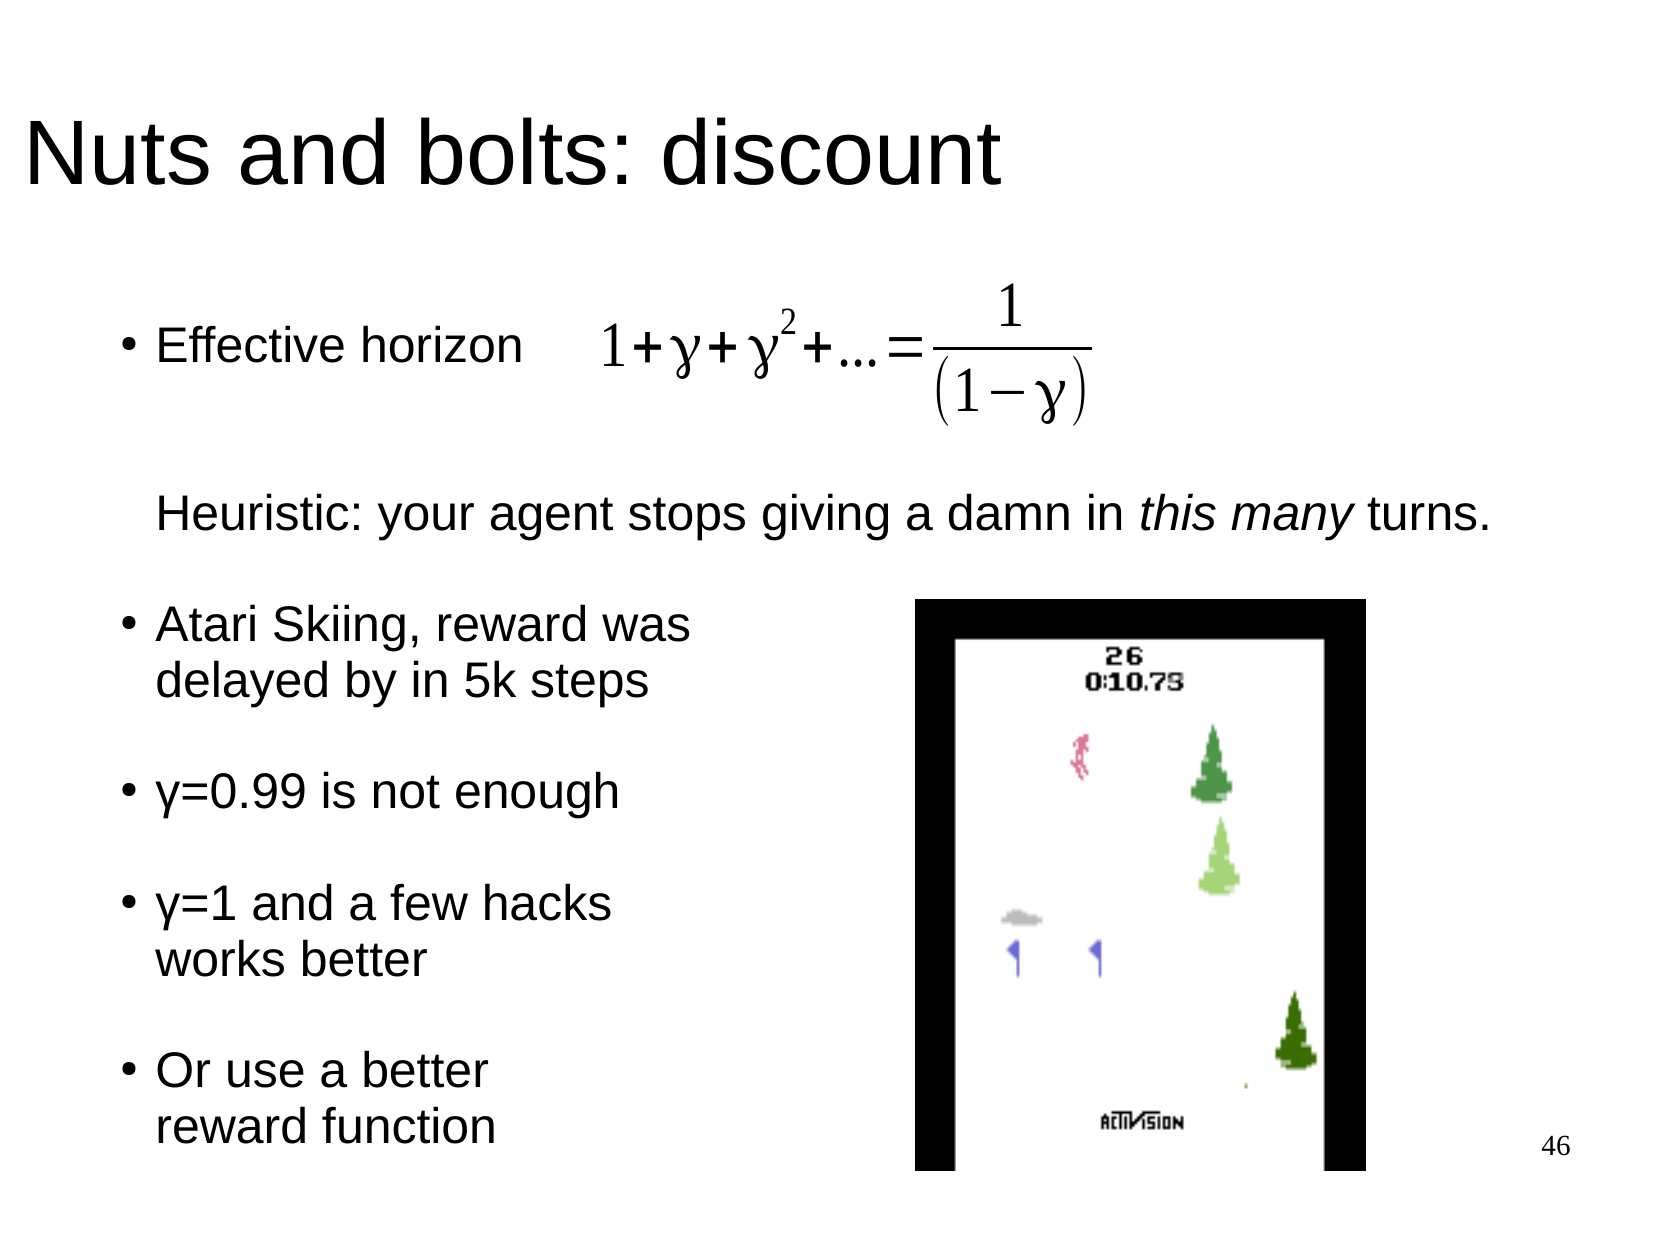

# Nuts and bolts: discount
Effective horizon
Heuristic: your agent stops giving a damn in this many turns.
Atari Skiing, reward was
delayed by in 5k steps
γ=0.99 is not enough
γ=1 and a few hacks
works better
Or use a better
reward function
46